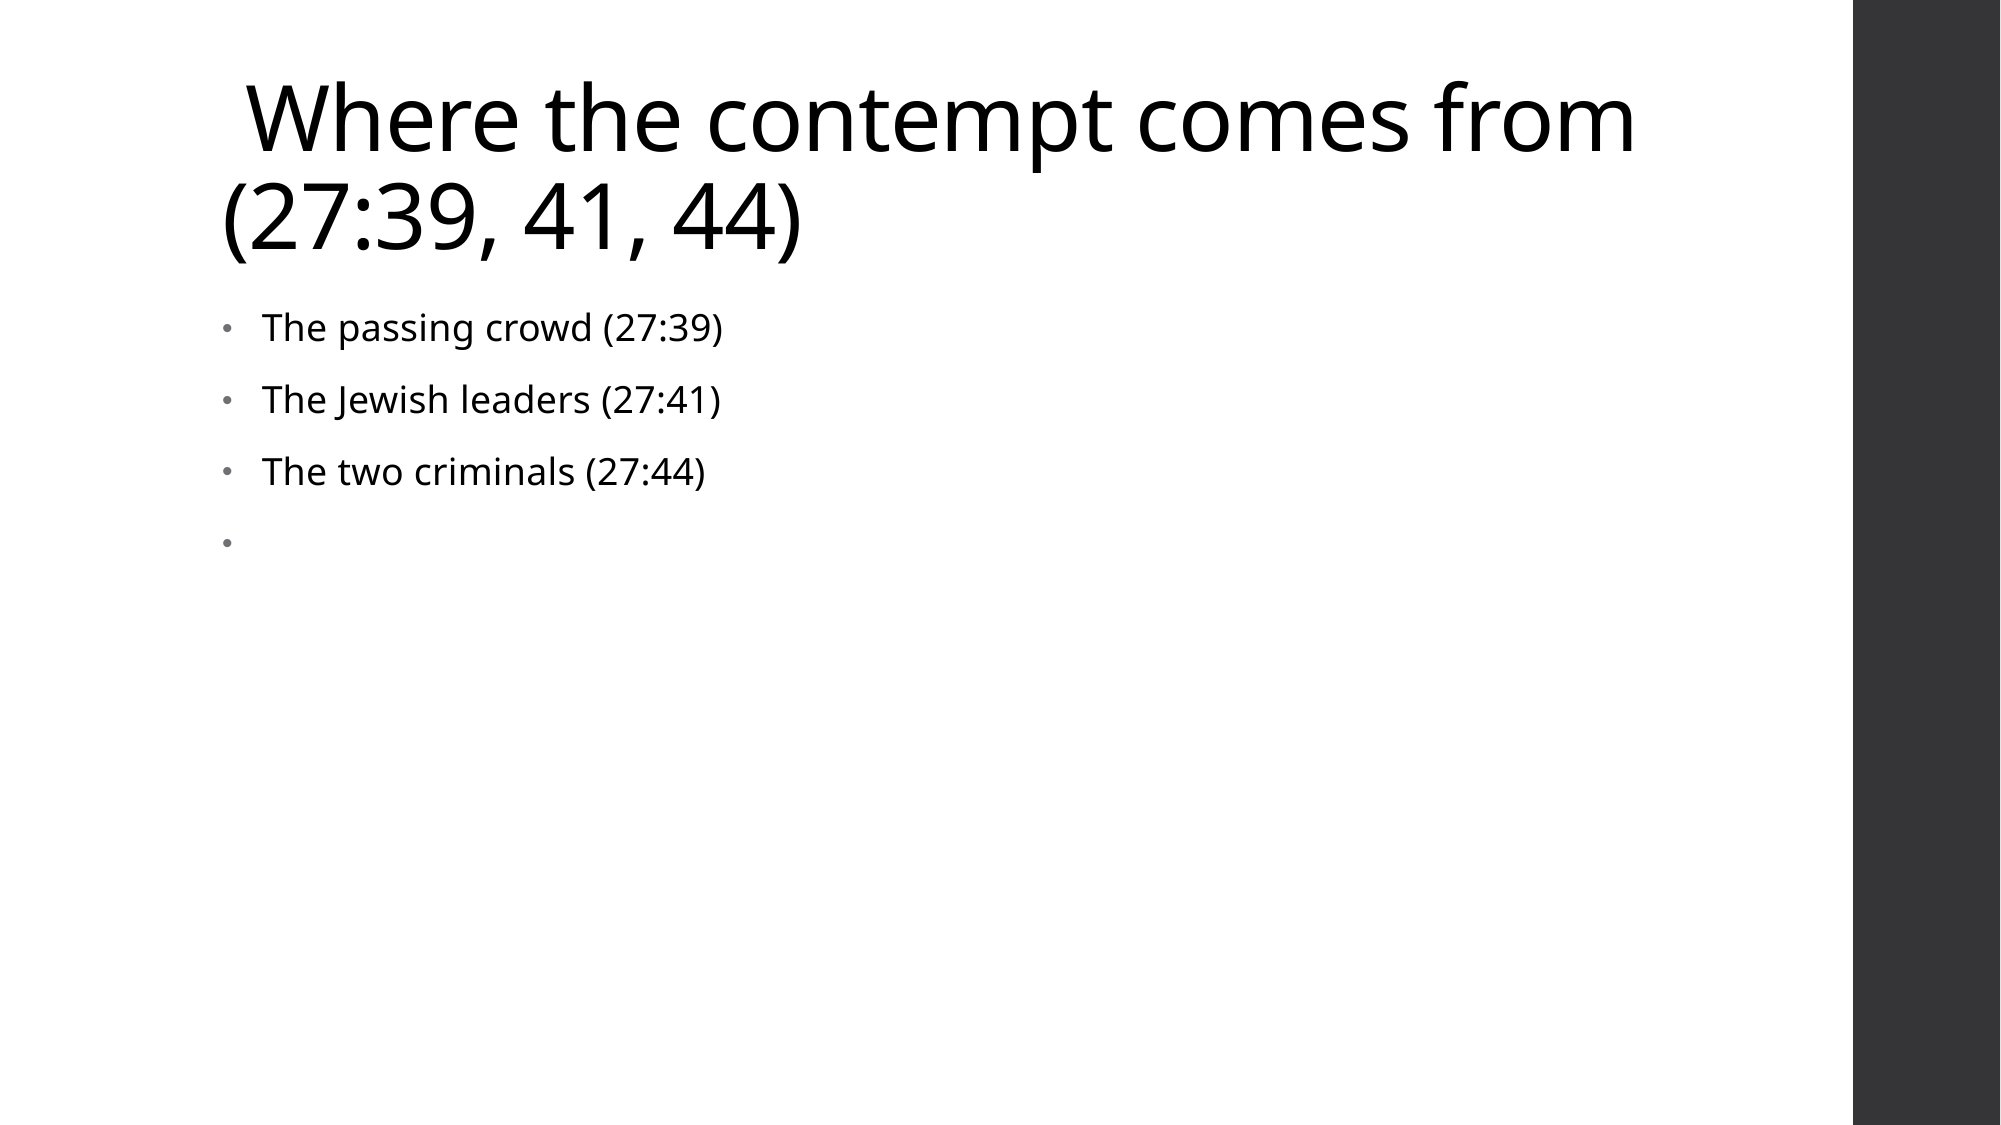

# Where the contempt comes from (27:39, 41, 44)
 The passing crowd (27:39)
 The Jewish leaders (27:41)
 The two criminals (27:44)